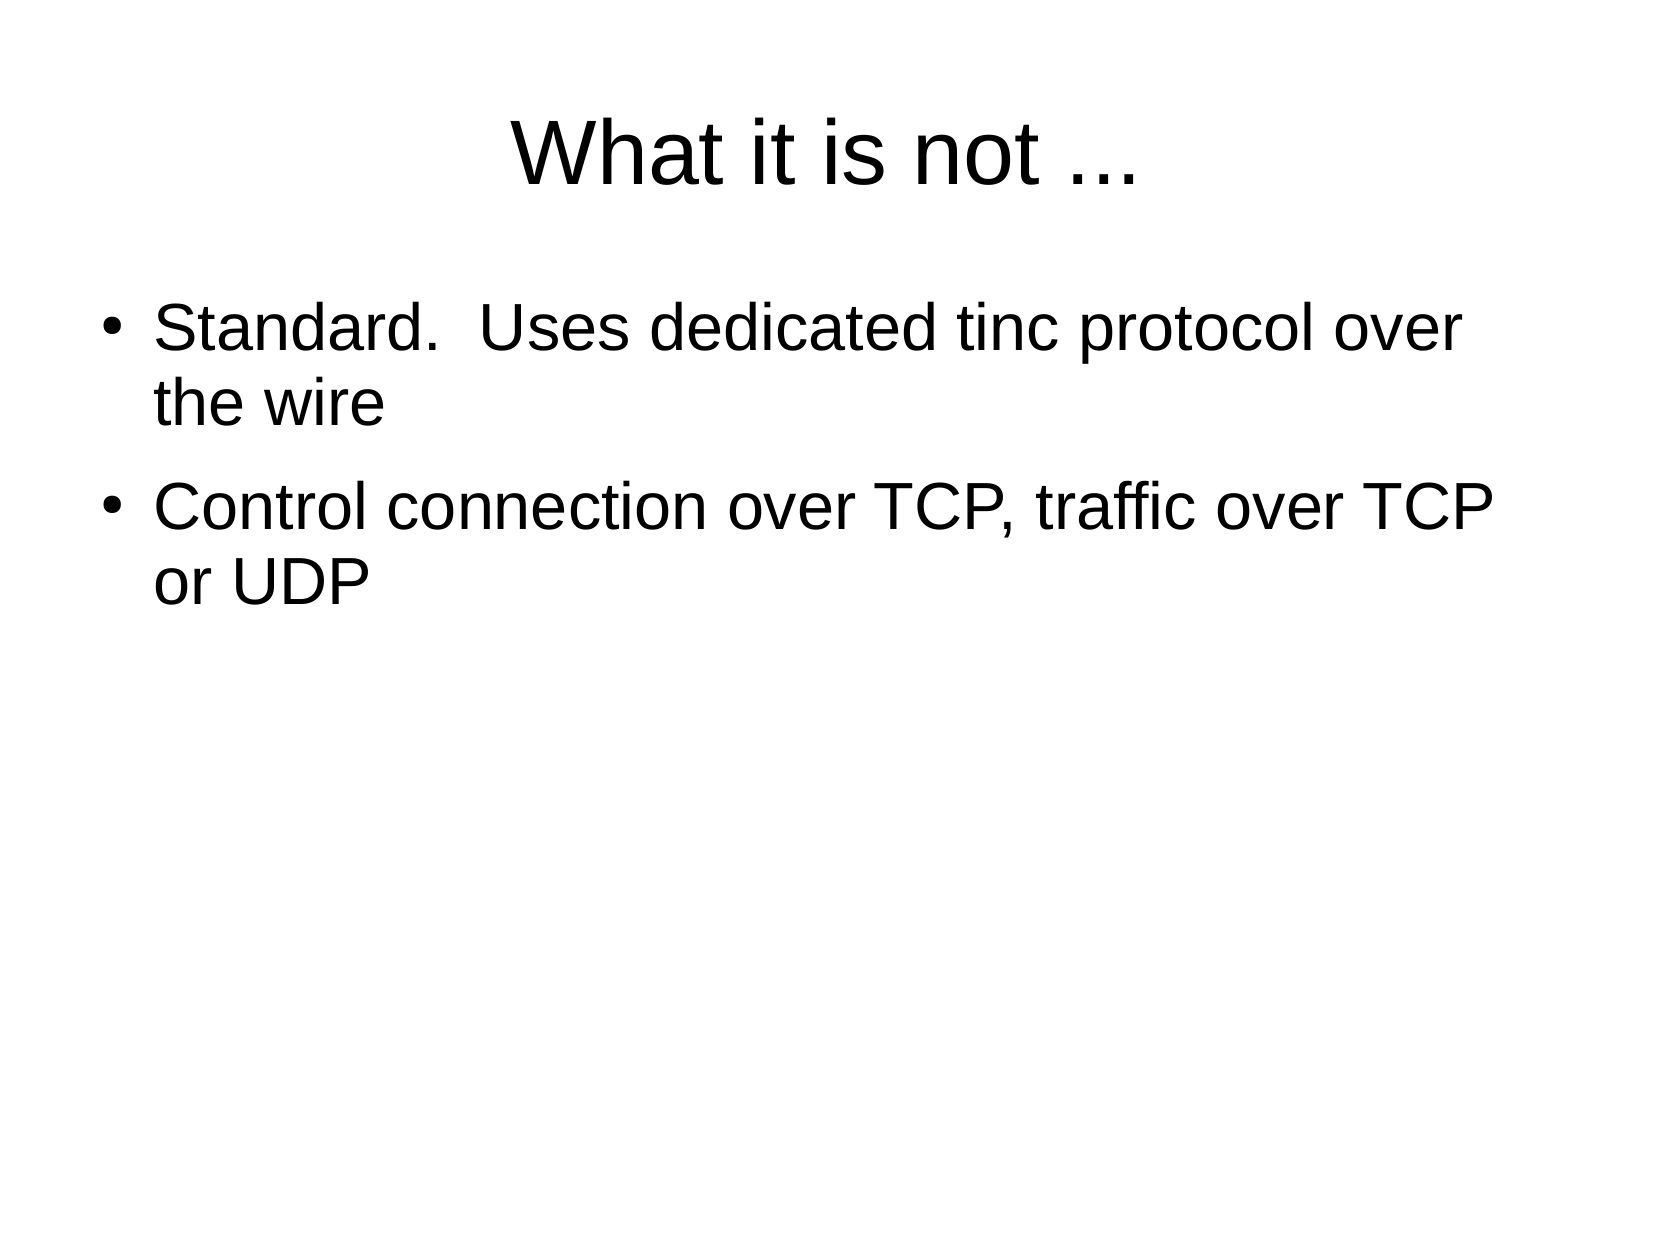

# What it is not ...
Standard. Uses dedicated tinc protocol over the wire
Control connection over TCP, traffic over TCP or UDP